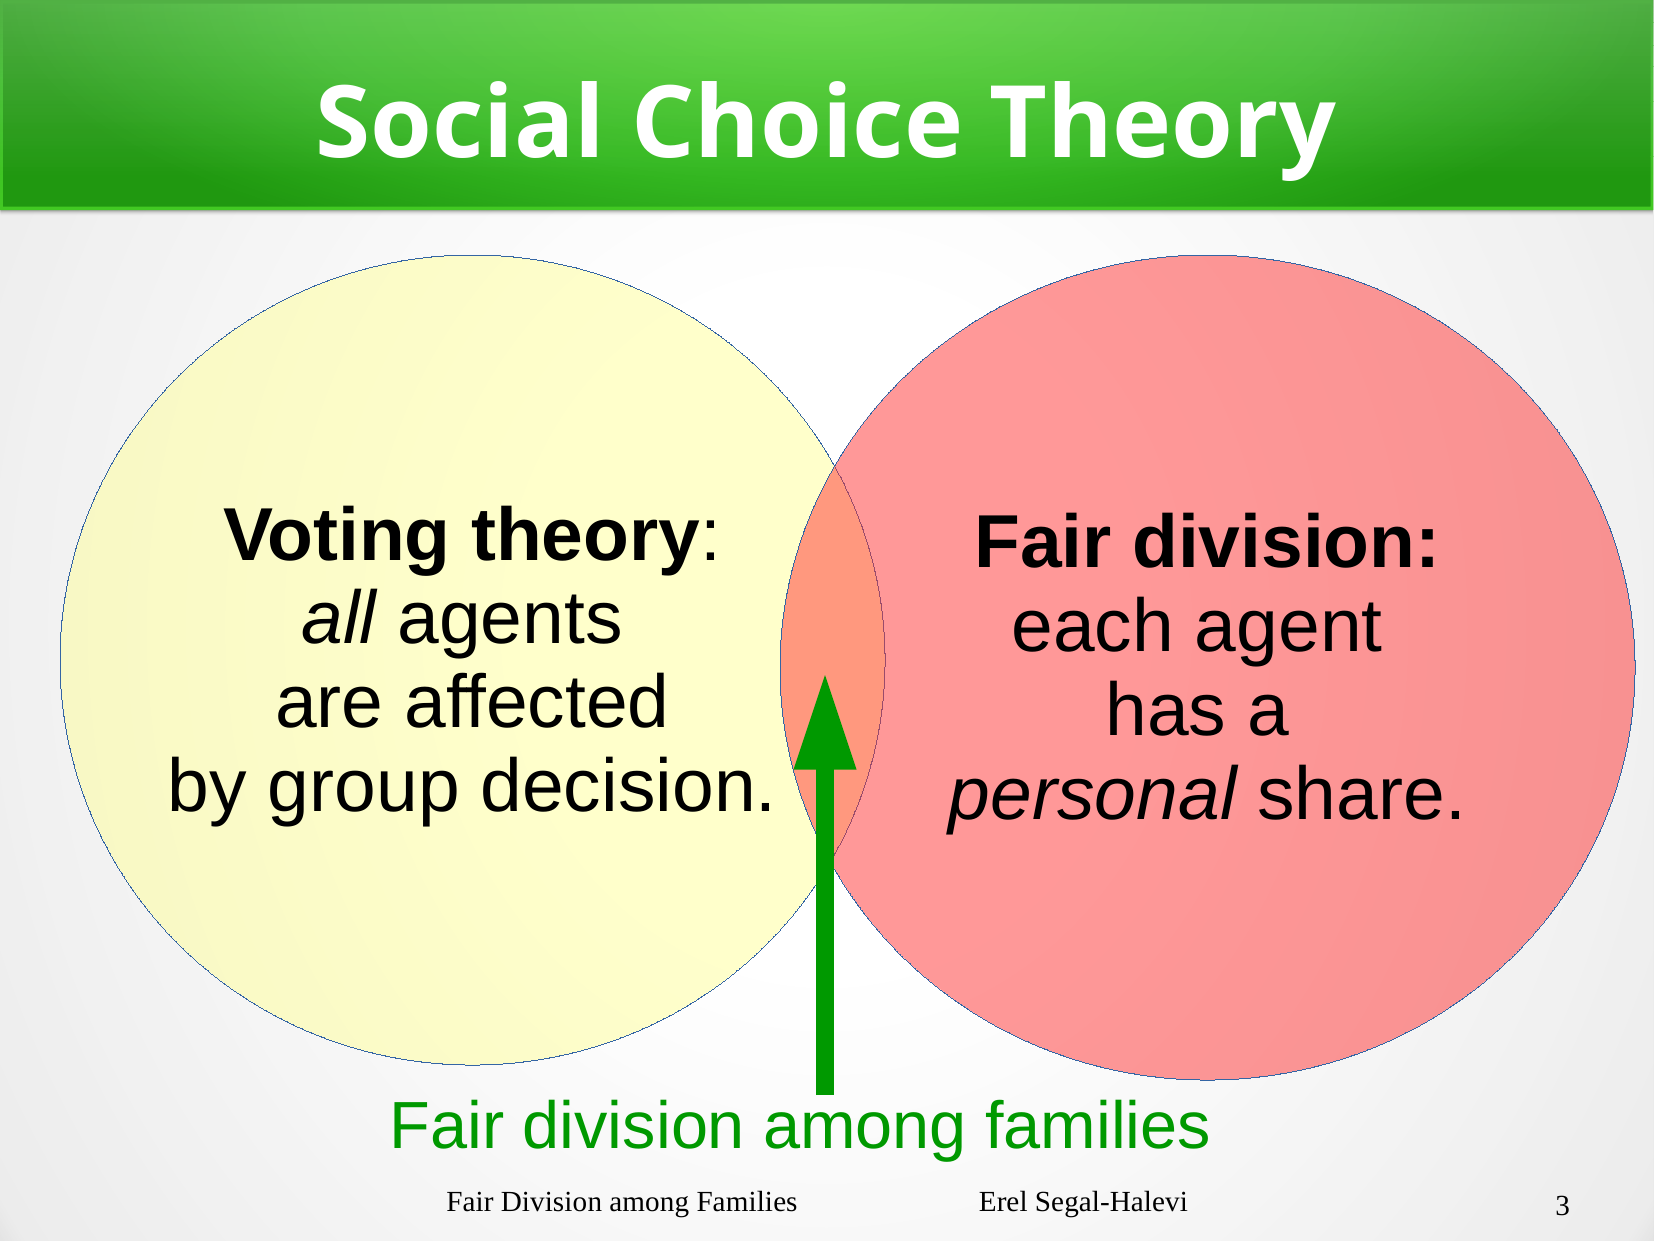

# Social Choice Theory
Voting theory:
all agents
are affected
by group decision.
Fair division:
each agent
has a
personal share.
Fair division among families
Fair Division among Families Erel Segal-Halevi
3